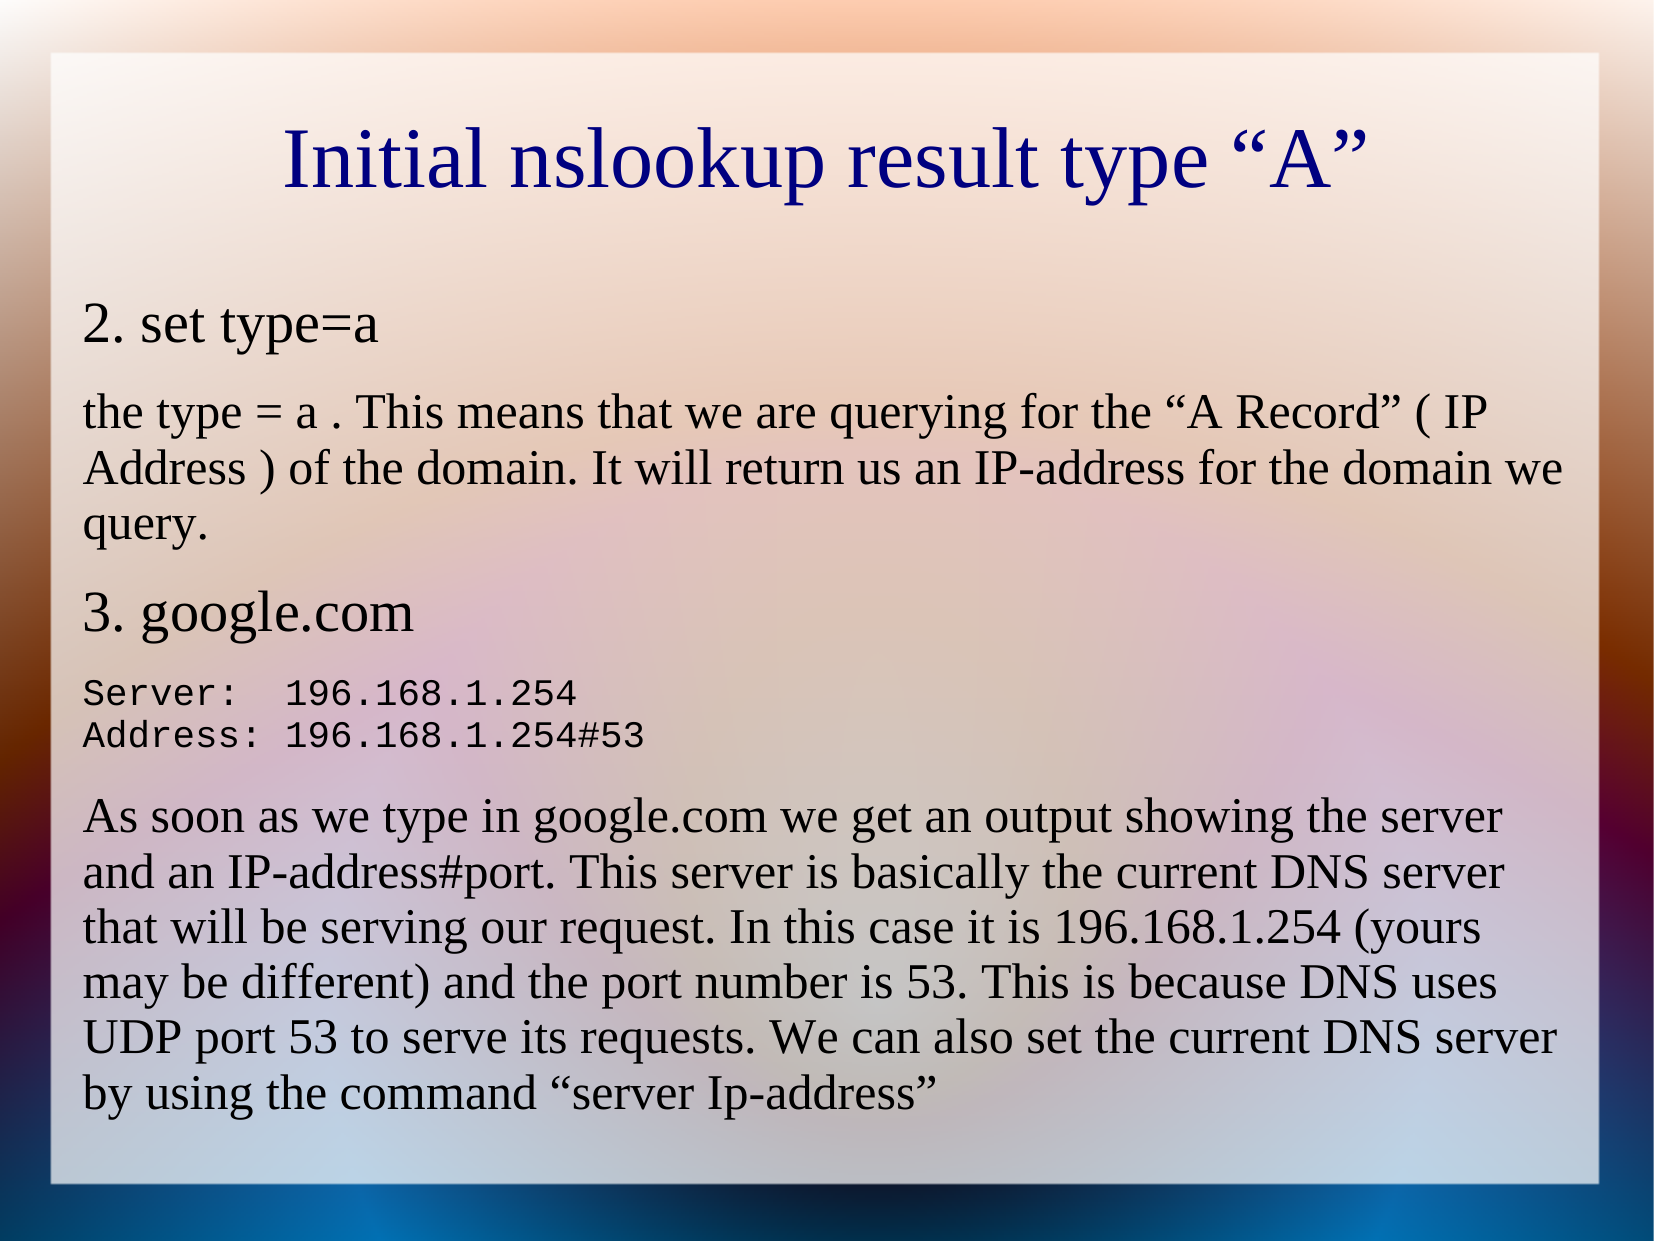

# Initial nslookup result type “A”
2. set type=a
the type = a . This means that we are querying for the “A Record” ( IP Address ) of the domain. It will return us an IP-address for the domain we query.
3. google.com
Server: 196.168.1.254
Address: 196.168.1.254#53
As soon as we type in google.com we get an output showing the server and an IP-address#port. This server is basically the current DNS server that will be serving our request. In this case it is 196.168.1.254 (yours may be different) and the port number is 53. This is because DNS uses UDP port 53 to serve its requests. We can also set the current DNS server by using the command “server Ip-address”